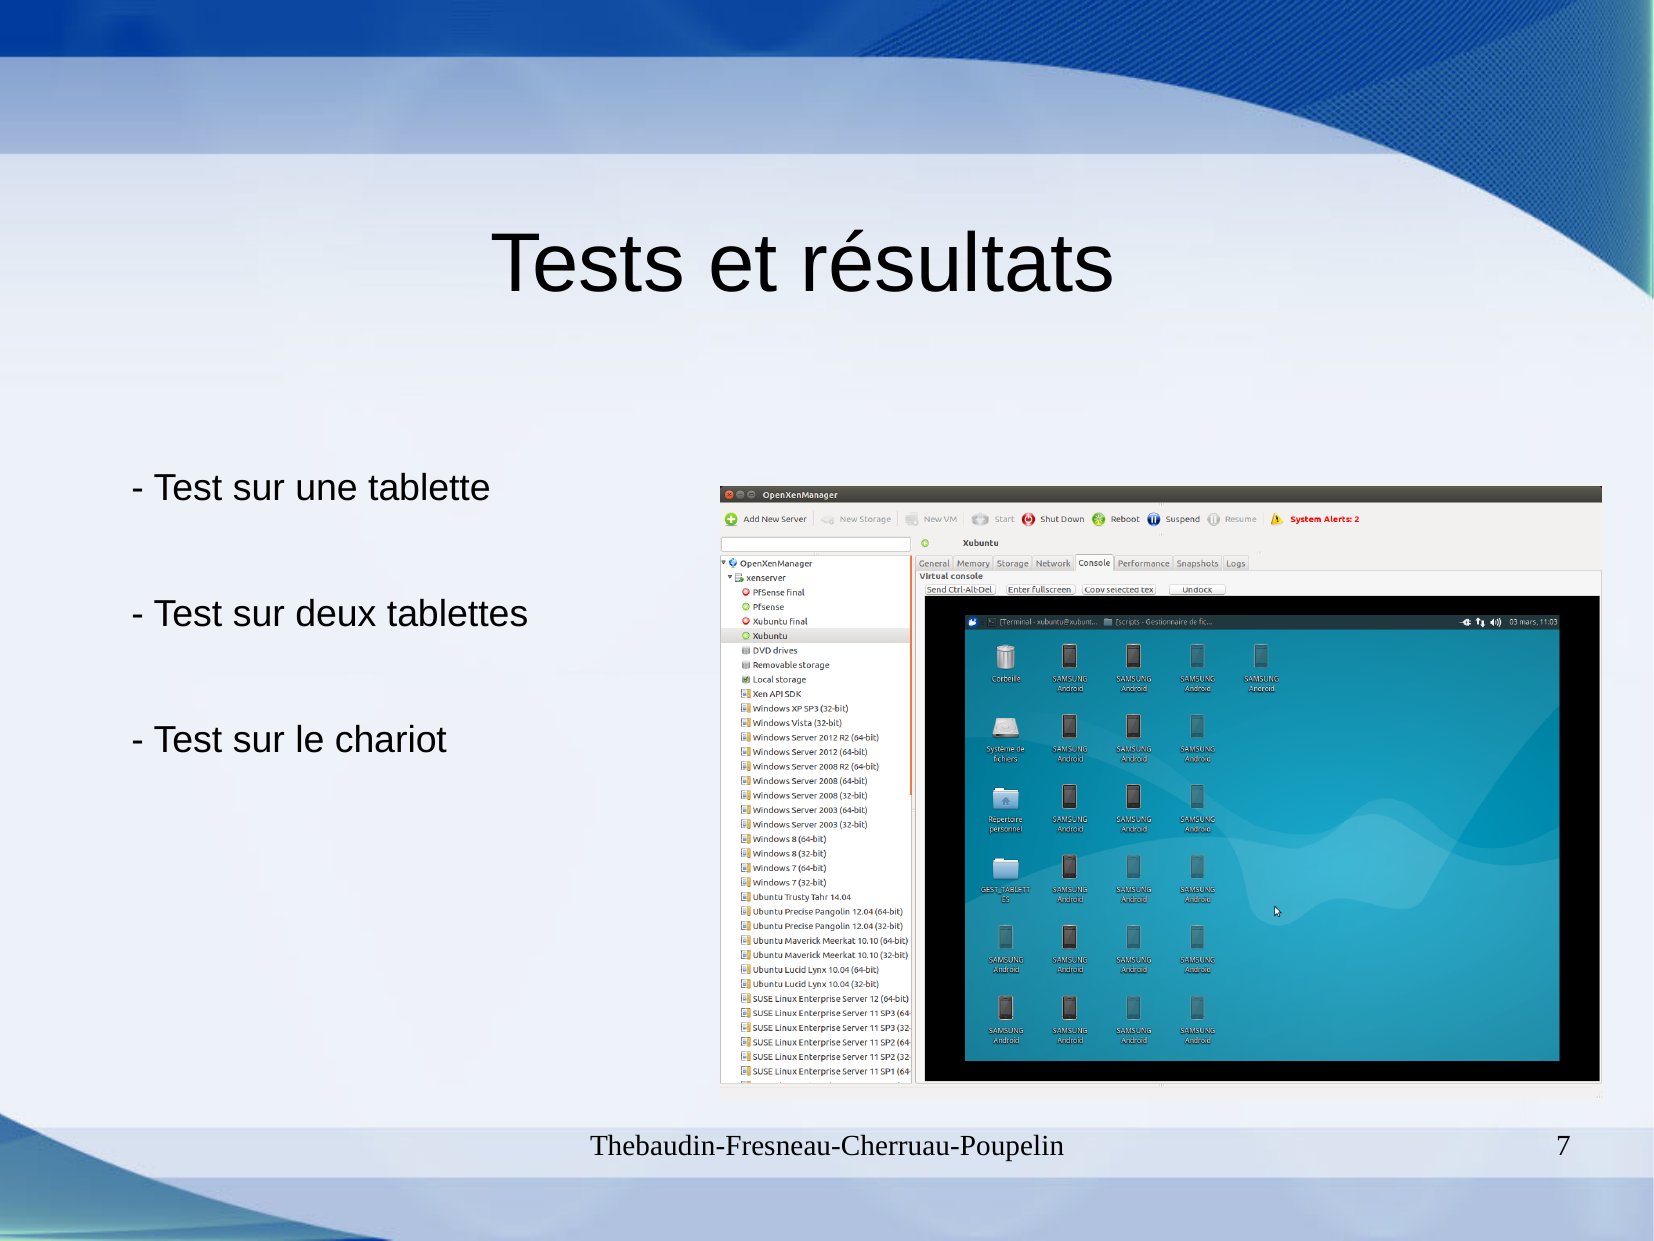

# Tests et résultats
- Test sur une tablette
- Test sur deux tablettes
- Test sur le chariot
Thebaudin-Fresneau-Cherruau-Poupelin
7